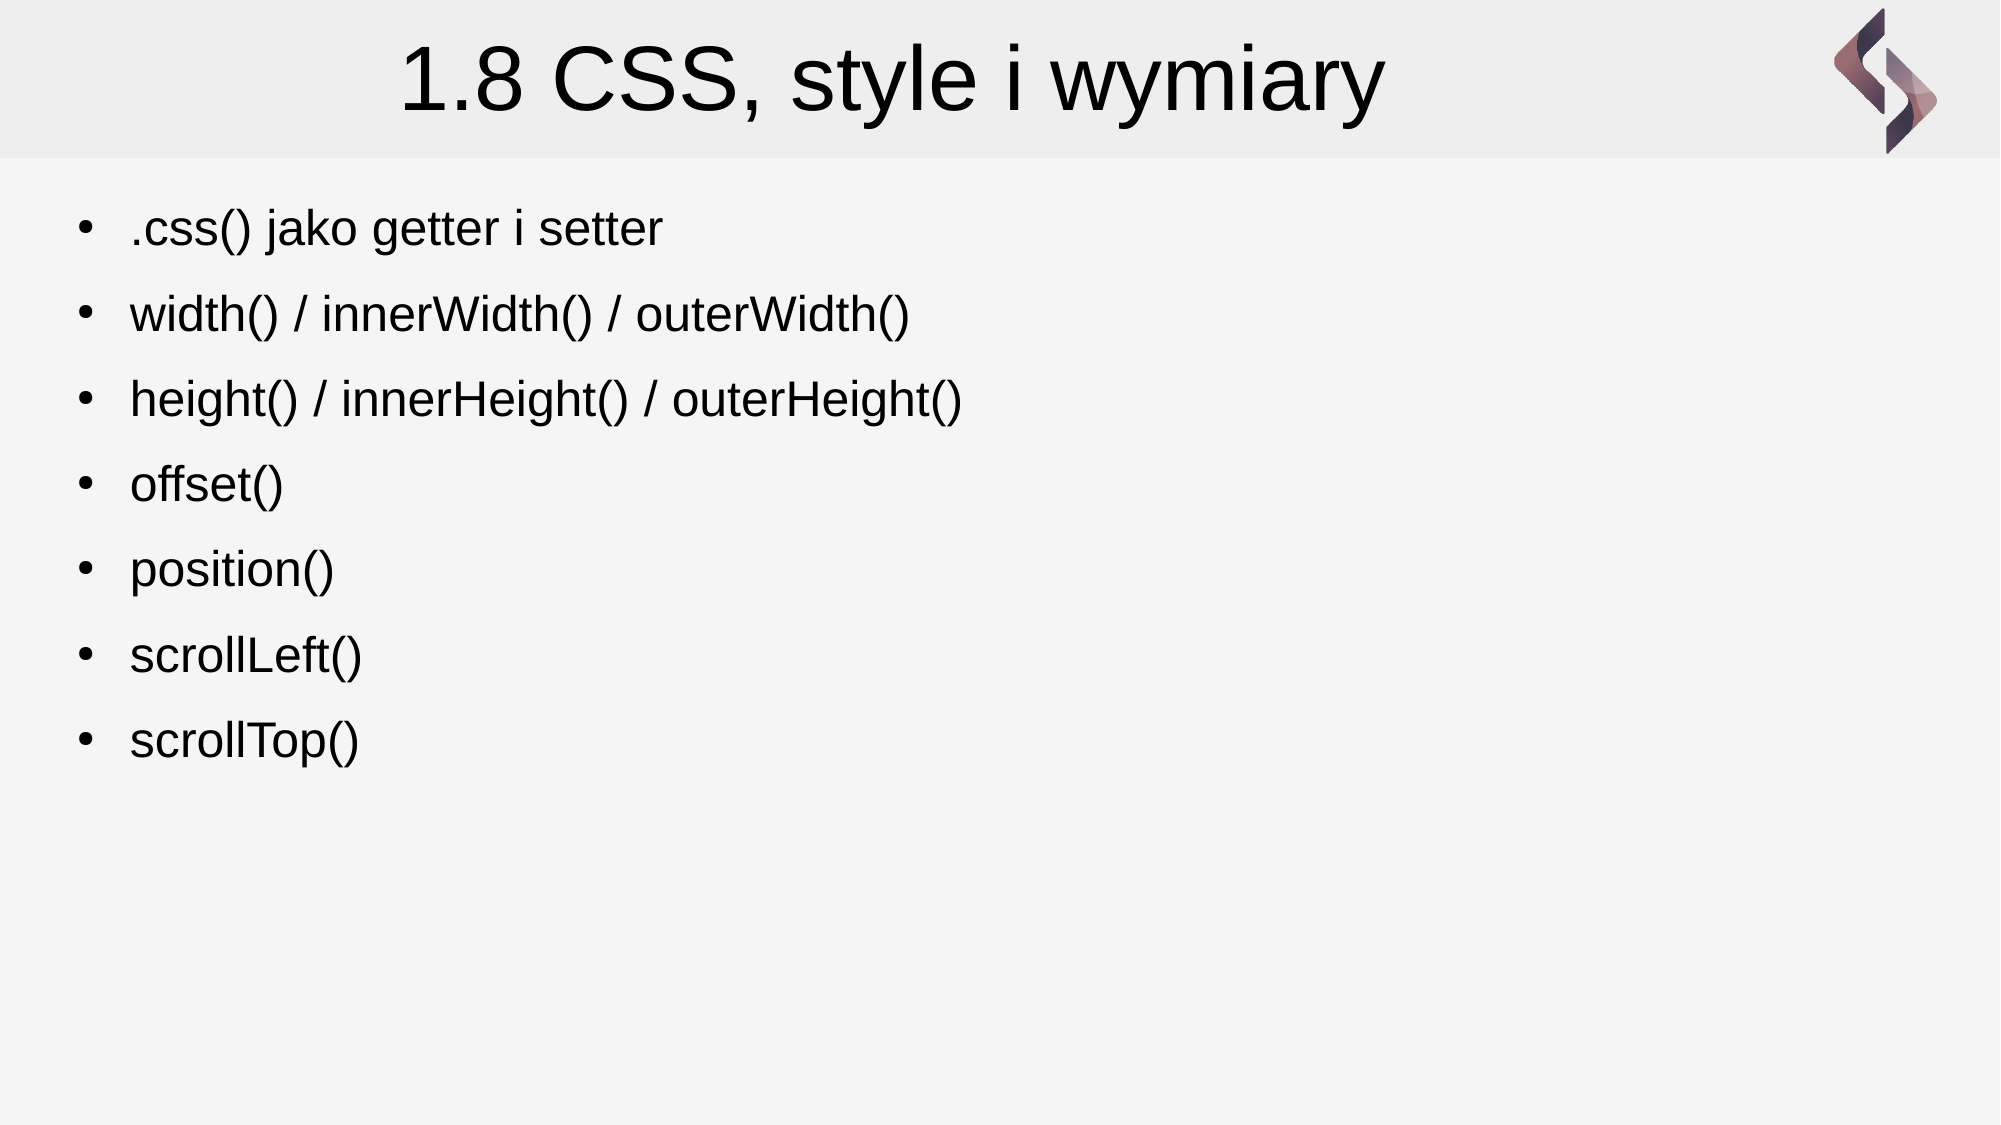

# 1.8 CSS, style i wymiary
.css() jako getter i setter
width() / innerWidth() / outerWidth()
height() / innerHeight() / outerHeight()
offset()
position()
scrollLeft()
scrollTop()